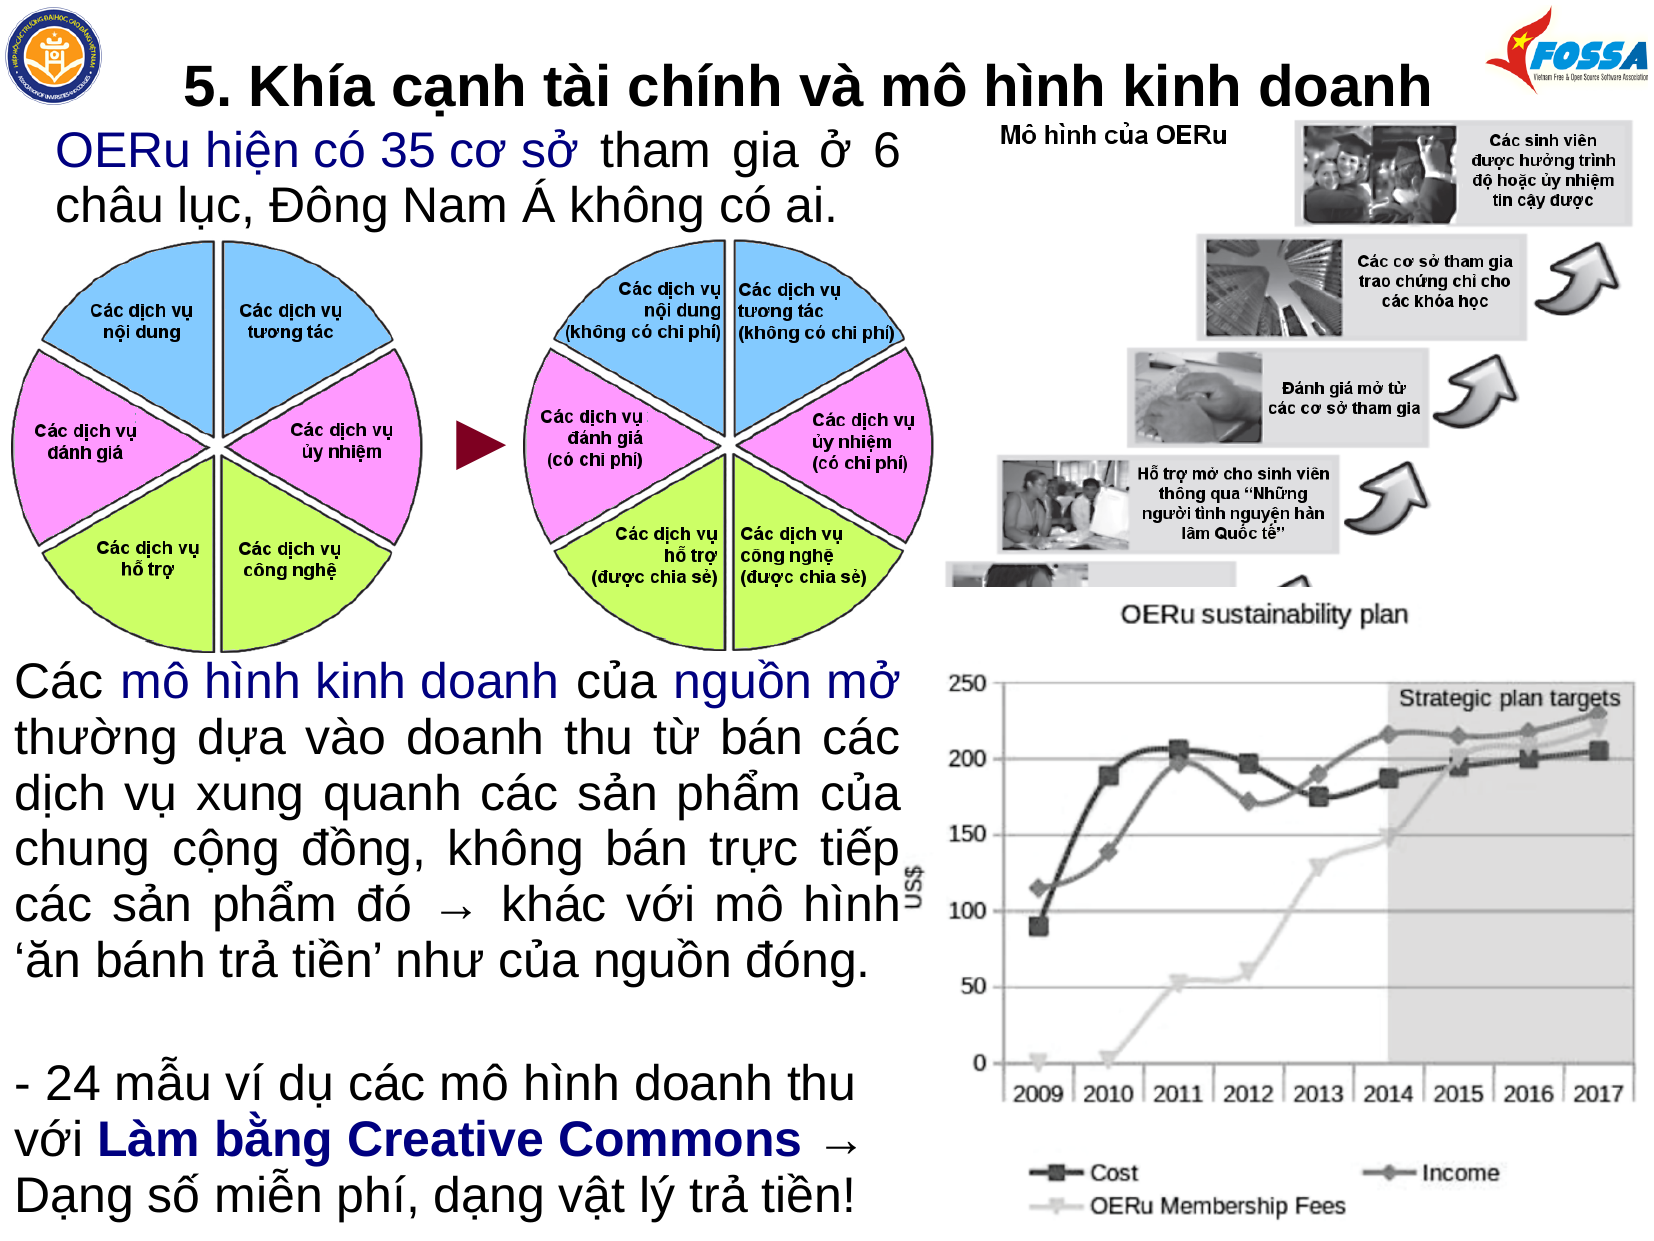

# 5. Khía cạnh tài chính và mô hình kinh doanh
OERu hiện có 35 cơ sở tham gia ở 6 châu lục, Đông Nam Á không có ai.
►
Các mô hình kinh doanh của nguồn mở thường dựa vào doanh thu từ bán các dịch vụ xung quanh các sản phẩm của chung cộng đồng, không bán trực tiếp các sản phẩm đó → khác với mô hình ‘ăn bánh trả tiền’ như của nguồn đóng.
- 24 mẫu ví dụ các mô hình doanh thu với Làm bằng Creative Commons → Dạng số miễn phí, dạng vật lý trả tiền!